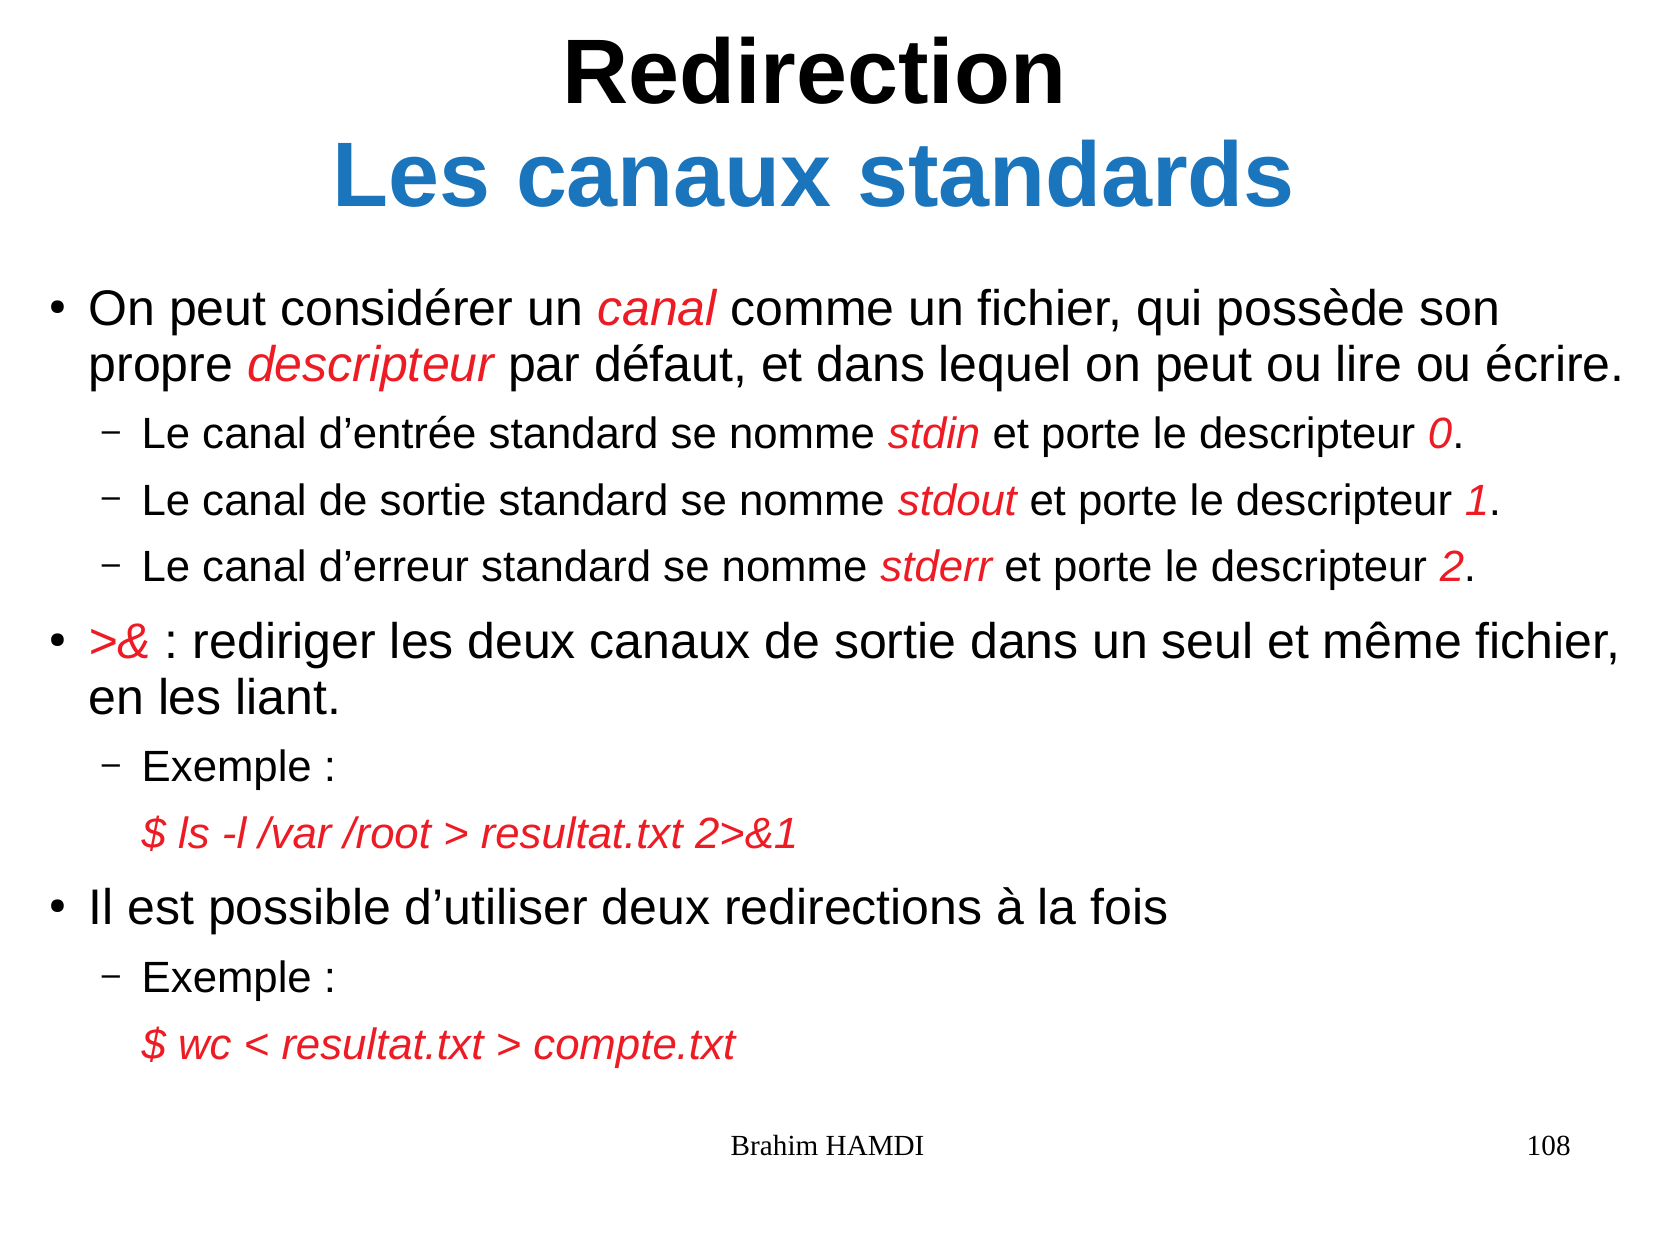

# Redirection Les canaux standards
On peut considérer un canal comme un fichier, qui possède son propre descripteur par défaut, et dans lequel on peut ou lire ou écrire.
Le canal d’entrée standard se nomme stdin et porte le descripteur 0.
Le canal de sortie standard se nomme stdout et porte le descripteur 1.
Le canal d’erreur standard se nomme stderr et porte le descripteur 2.
>& : rediriger les deux canaux de sortie dans un seul et même fichier, en les liant.
Exemple :
$ ls -l /var /root > resultat.txt 2>&1
Il est possible d’utiliser deux redirections à la fois
Exemple :
$ wc < resultat.txt > compte.txt
Brahim HAMDI
108